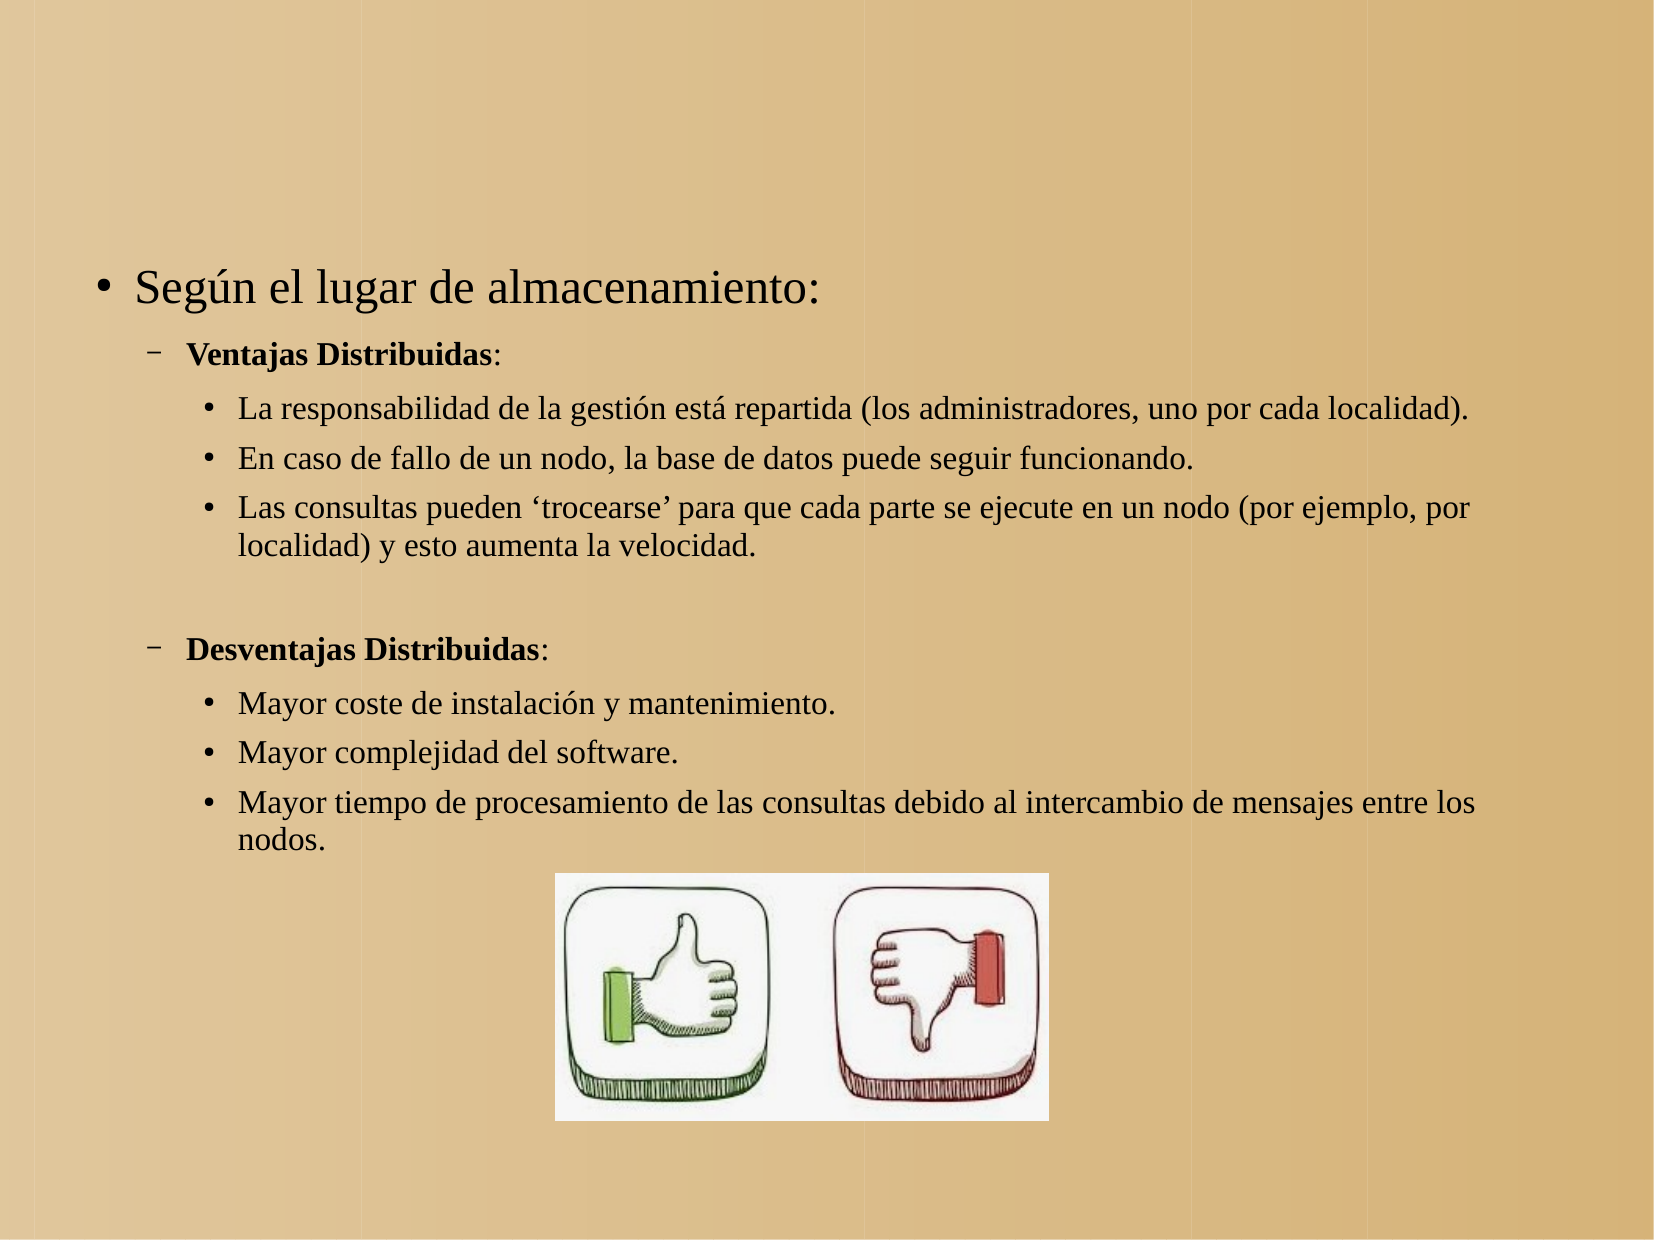

# Según el lugar de almacenamiento:
Ventajas Distribuidas:
La responsabilidad de la gestión está repartida (los administradores, uno por cada localidad).
En caso de fallo de un nodo, la base de datos puede seguir funcionando.
Las consultas pueden ‘trocearse’ para que cada parte se ejecute en un nodo (por ejemplo, por localidad) y esto aumenta la velocidad.
Desventajas Distribuidas:
Mayor coste de instalación y mantenimiento.
Mayor complejidad del software.
Mayor tiempo de procesamiento de las consultas debido al intercambio de mensajes entre los nodos.